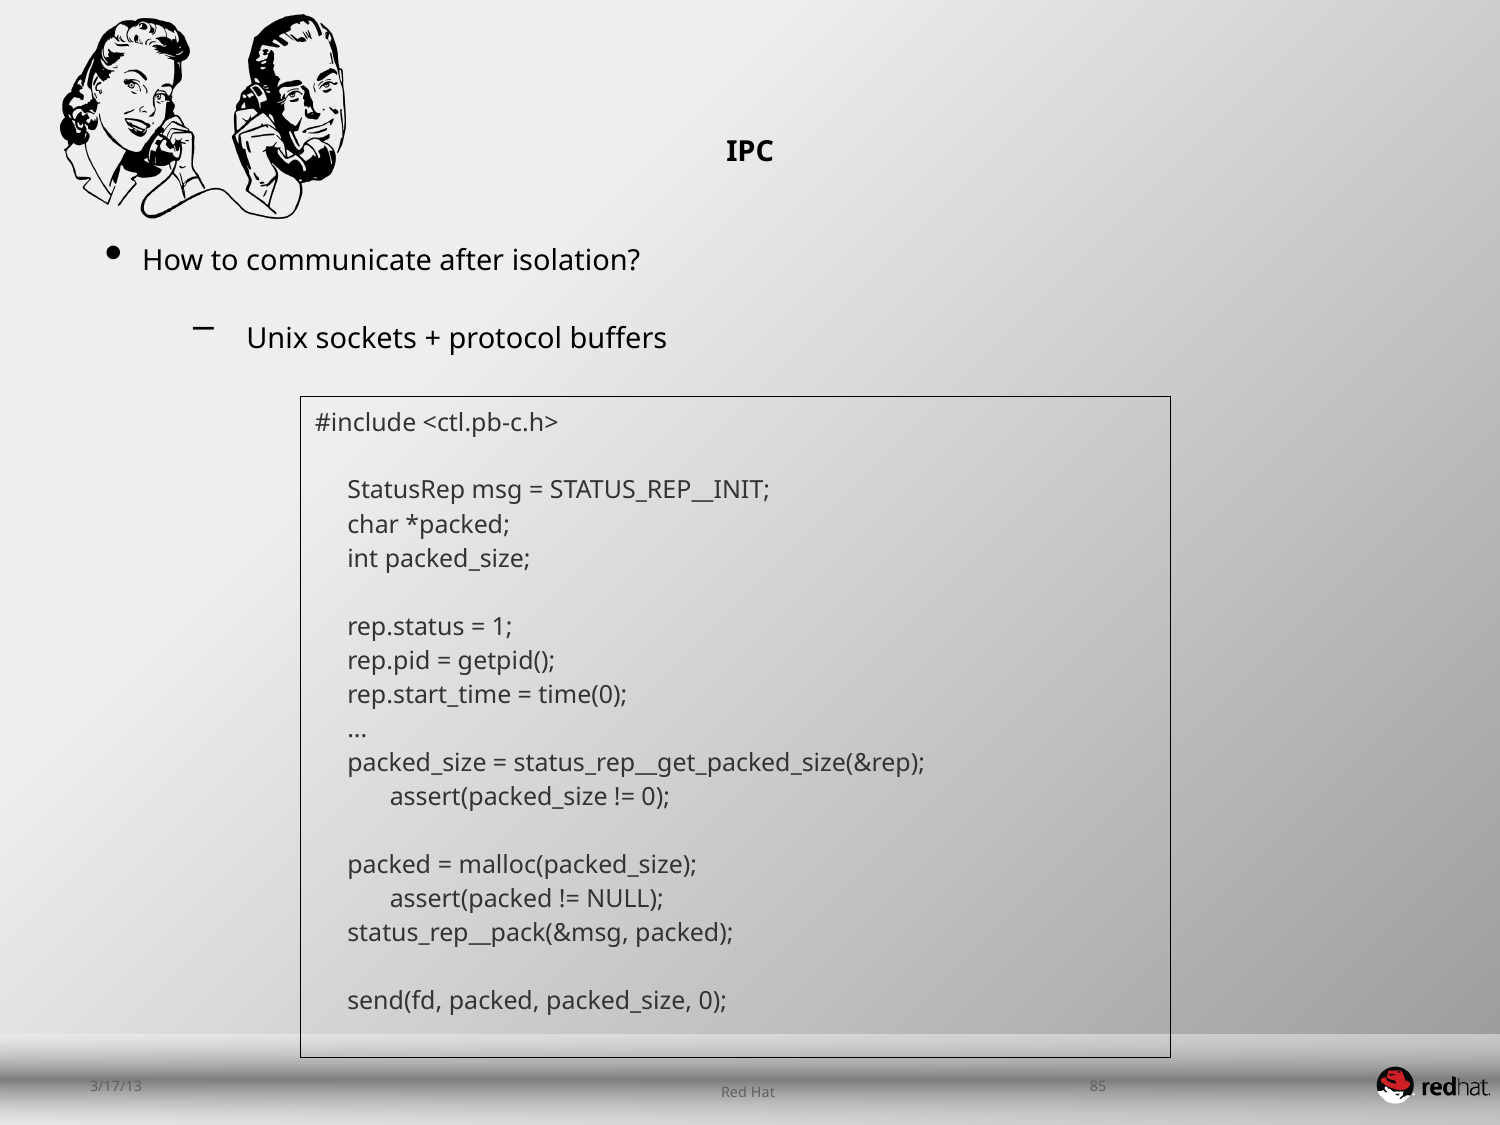

# IPC
How to communicate after isolation?
Unix sockets + protocol buffers
#include <ctl.pb-c.h>
 StatusRep msg = STATUS_REP__INIT;
 char *packed;
 int packed_size;
 rep.status = 1;
 rep.pid = getpid();
 rep.start_time = time(0);
 ...
 packed_size = status_rep__get_packed_size(&rep);
	assert(packed_size != 0);
 packed = malloc(packed_size);
	assert(packed != NULL);
 status_rep__pack(&msg, packed);
 send(fd, packed, packed_size, 0);
3/17/13
Red Hat